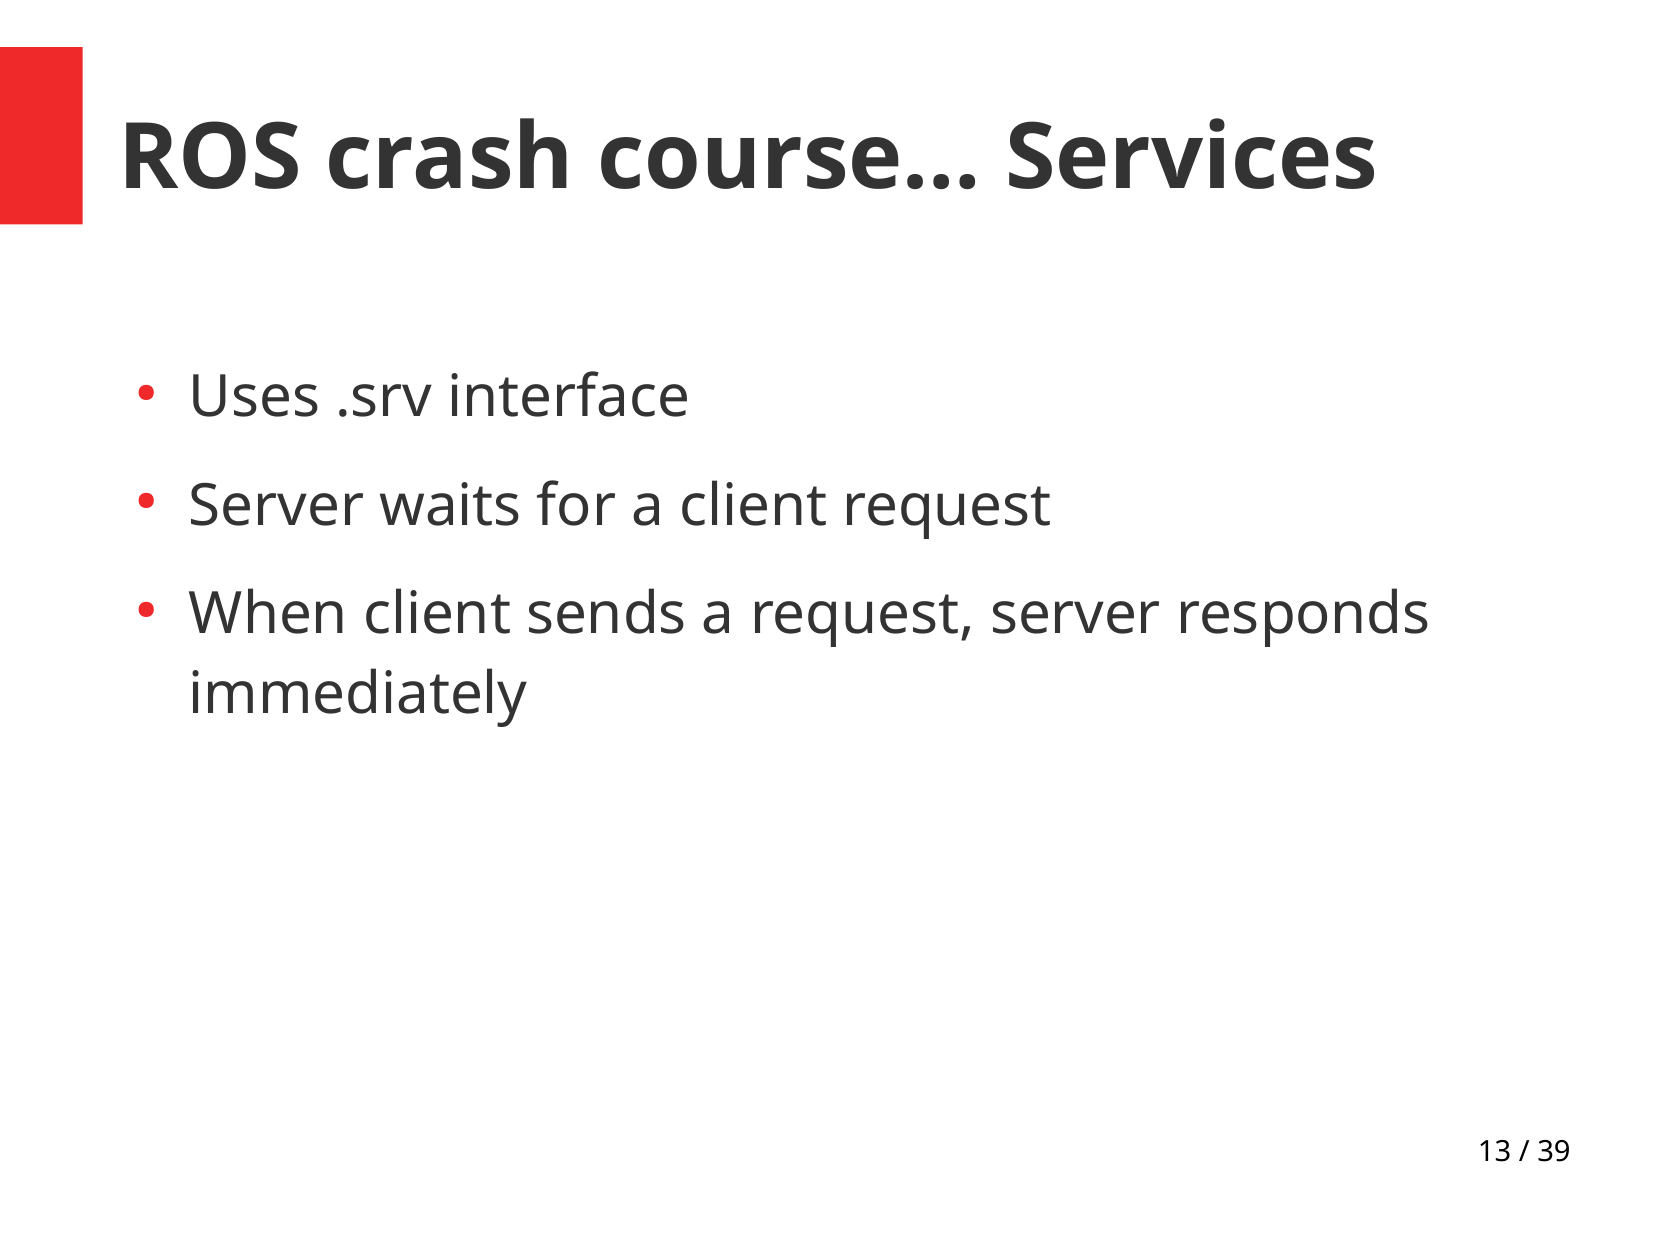

# ROS crash course… Services
Uses .srv interface
Server waits for a client request
When client sends a request, server responds immediately
13